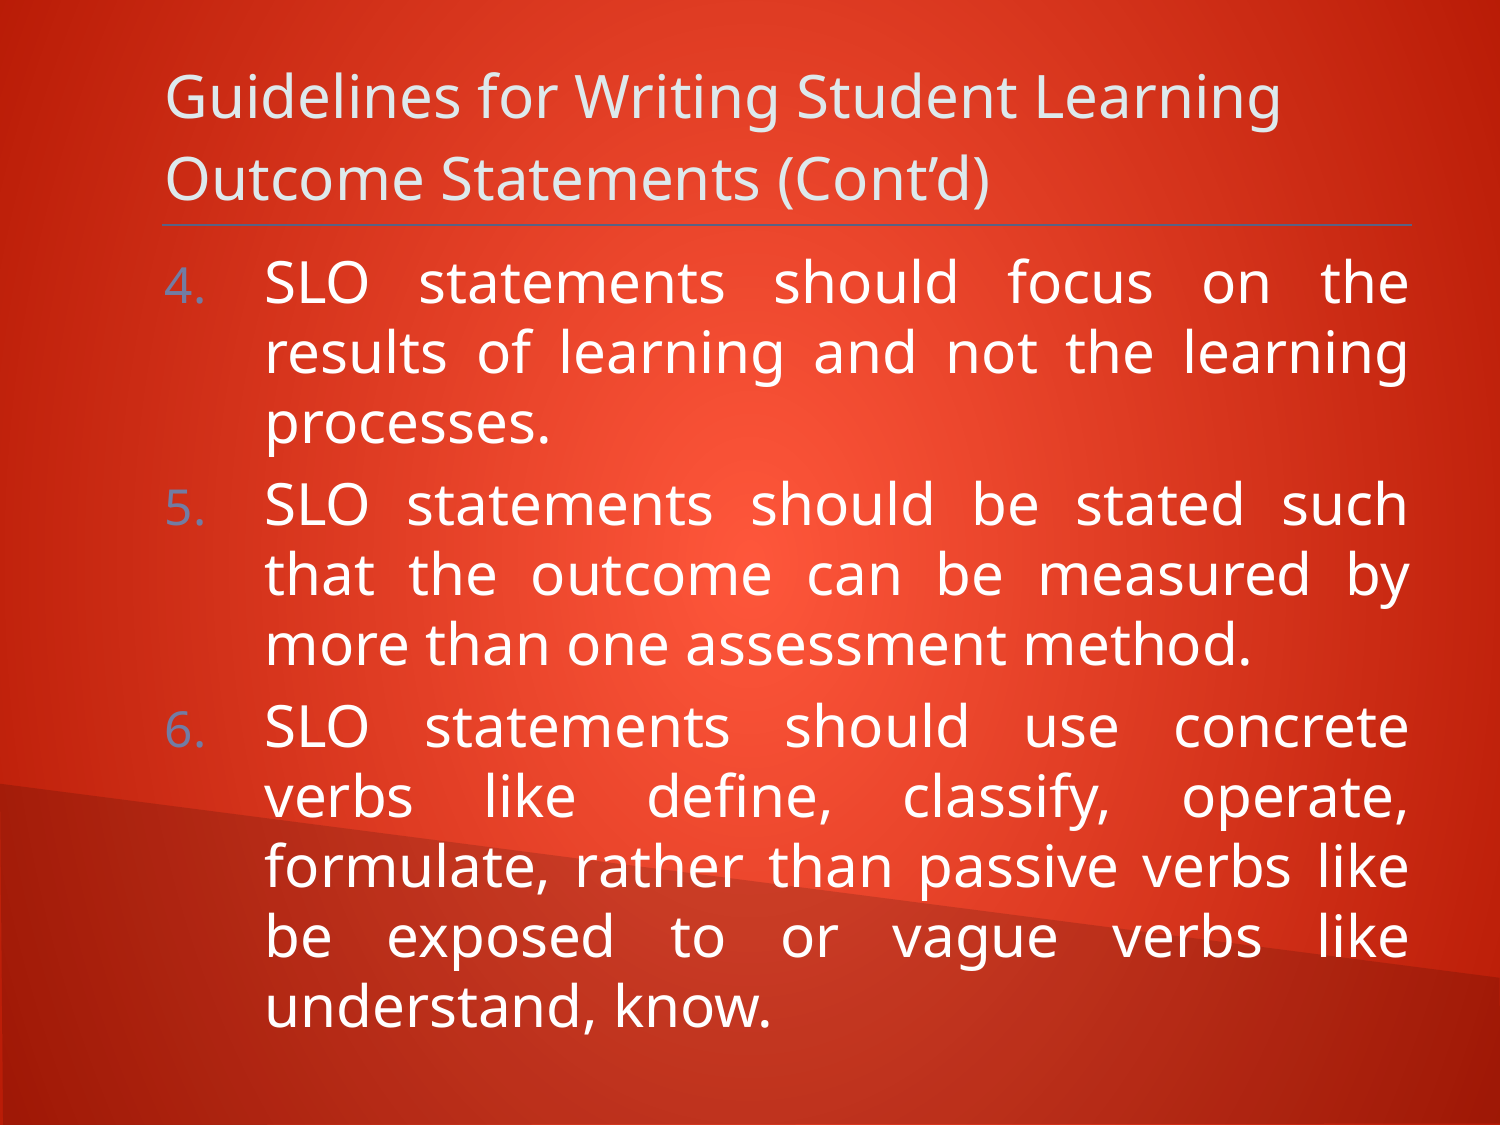

# Guidelines for Writing Student Learning Outcome Statements (Cont’d)
SLO statements should focus on the results of learning and not the learning processes.
SLO statements should be stated such that the outcome can be measured by more than one assessment method.
SLO statements should use concrete verbs like define, classify, operate, formulate, rather than passive verbs like be exposed to or vague verbs like understand, know.